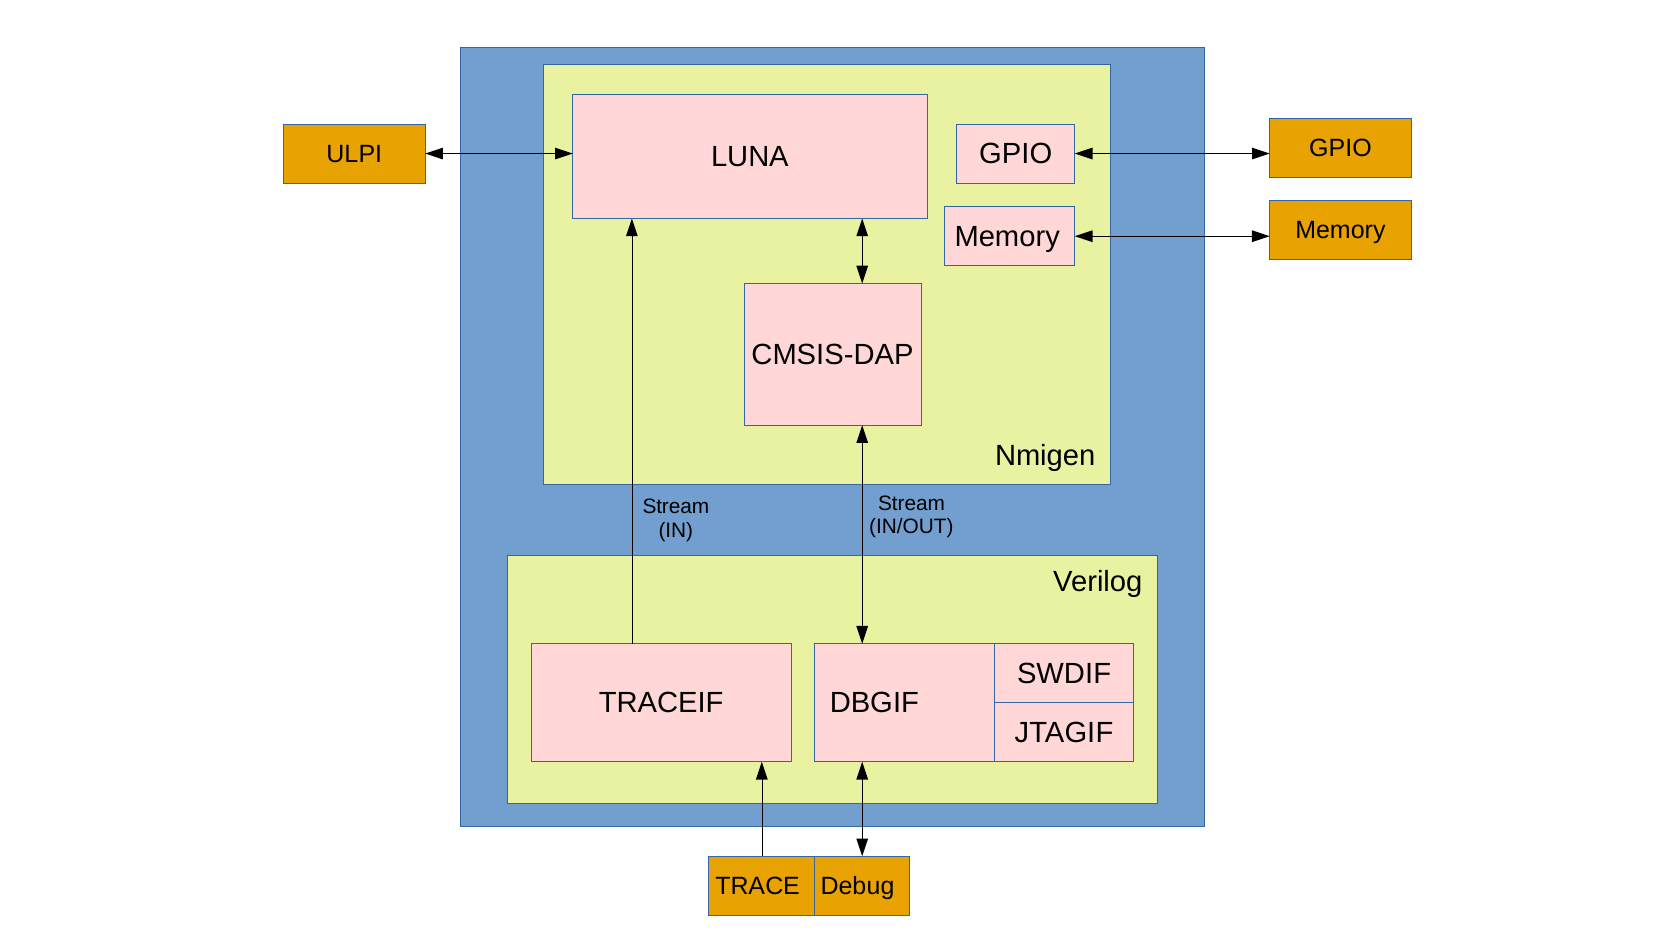

Nmigen
LUNA
GPIO
ULPI
GPIO
Memory
Memory
CMSIS-DAP
Stream
(IN/OUT)
Stream
(IN)
Verilog
TRACEIF
DBGIF
SWDIF
JTAGIF
TRACE
Debug